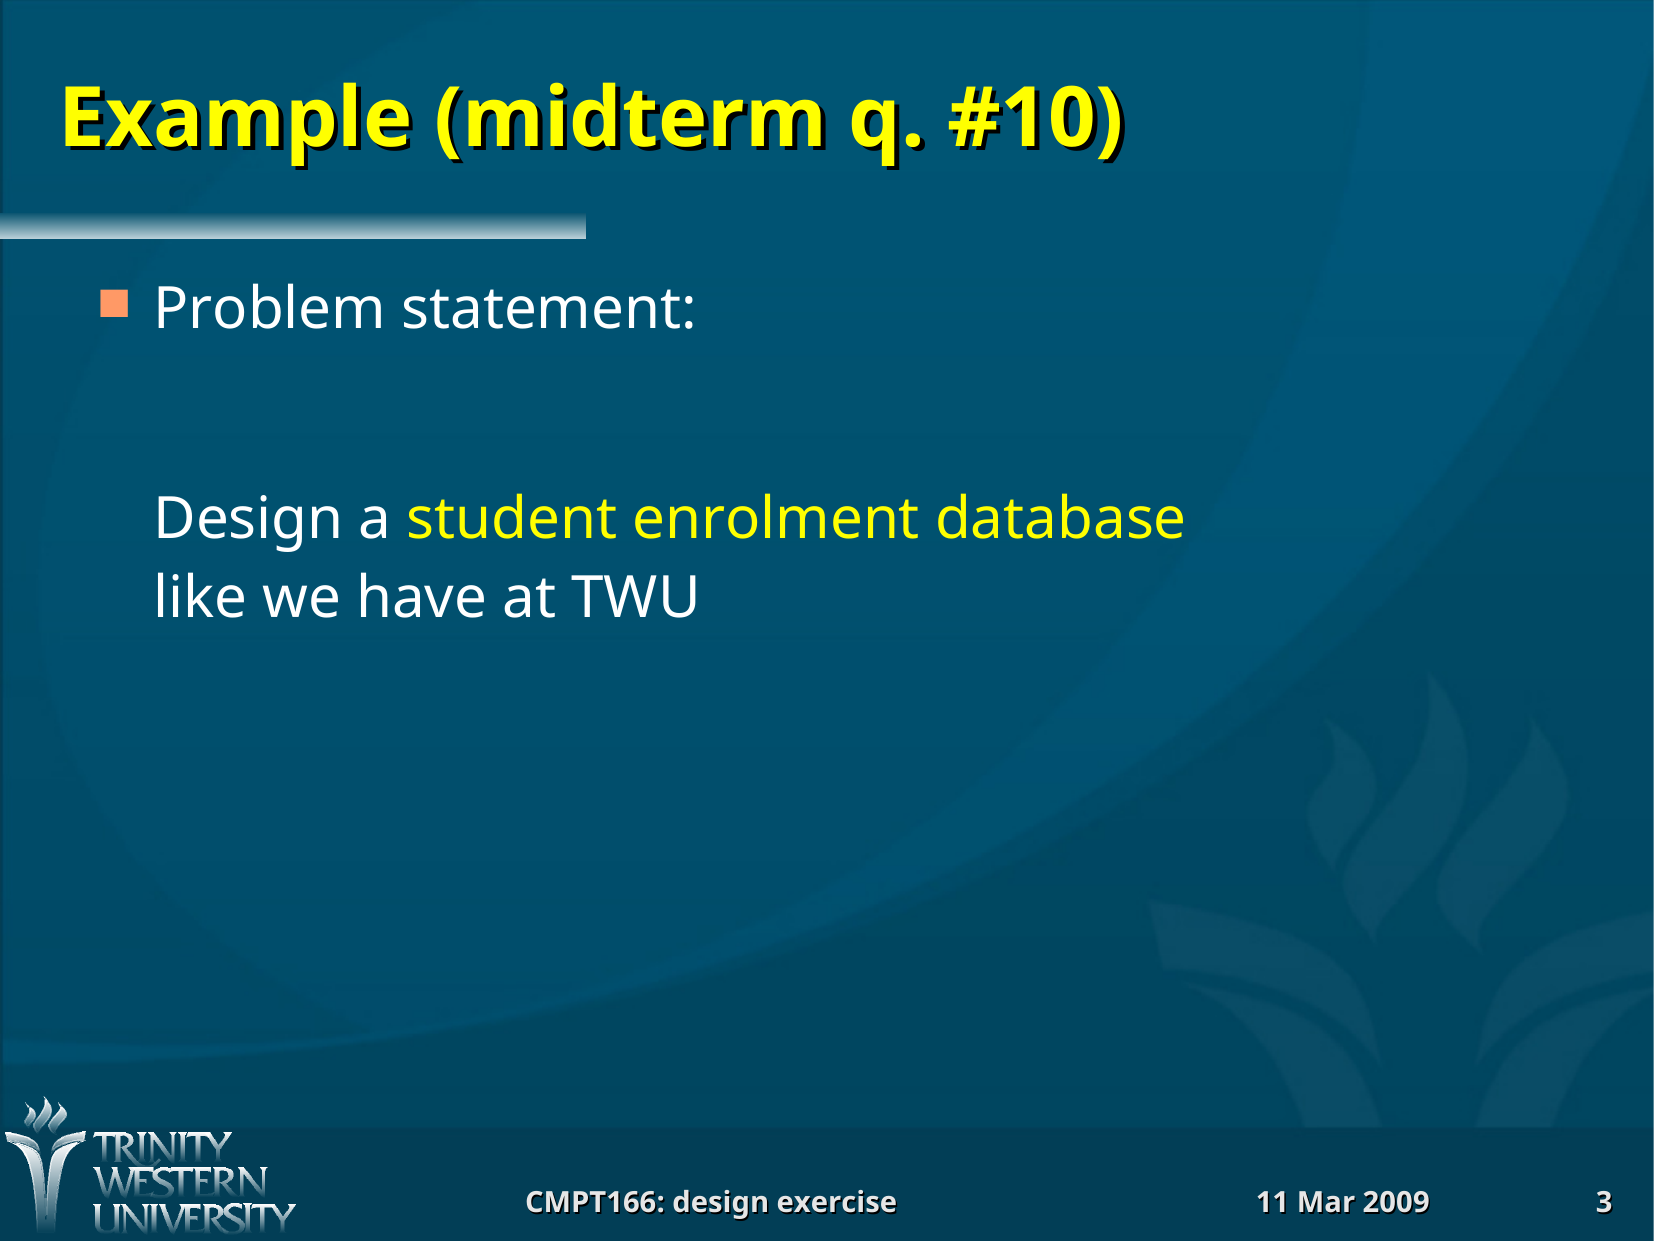

# Example (midterm q. #10)
Problem statement:
Design a student enrolment database
like we have at TWU
CMPT166: design exercise
11 Mar 2009
3